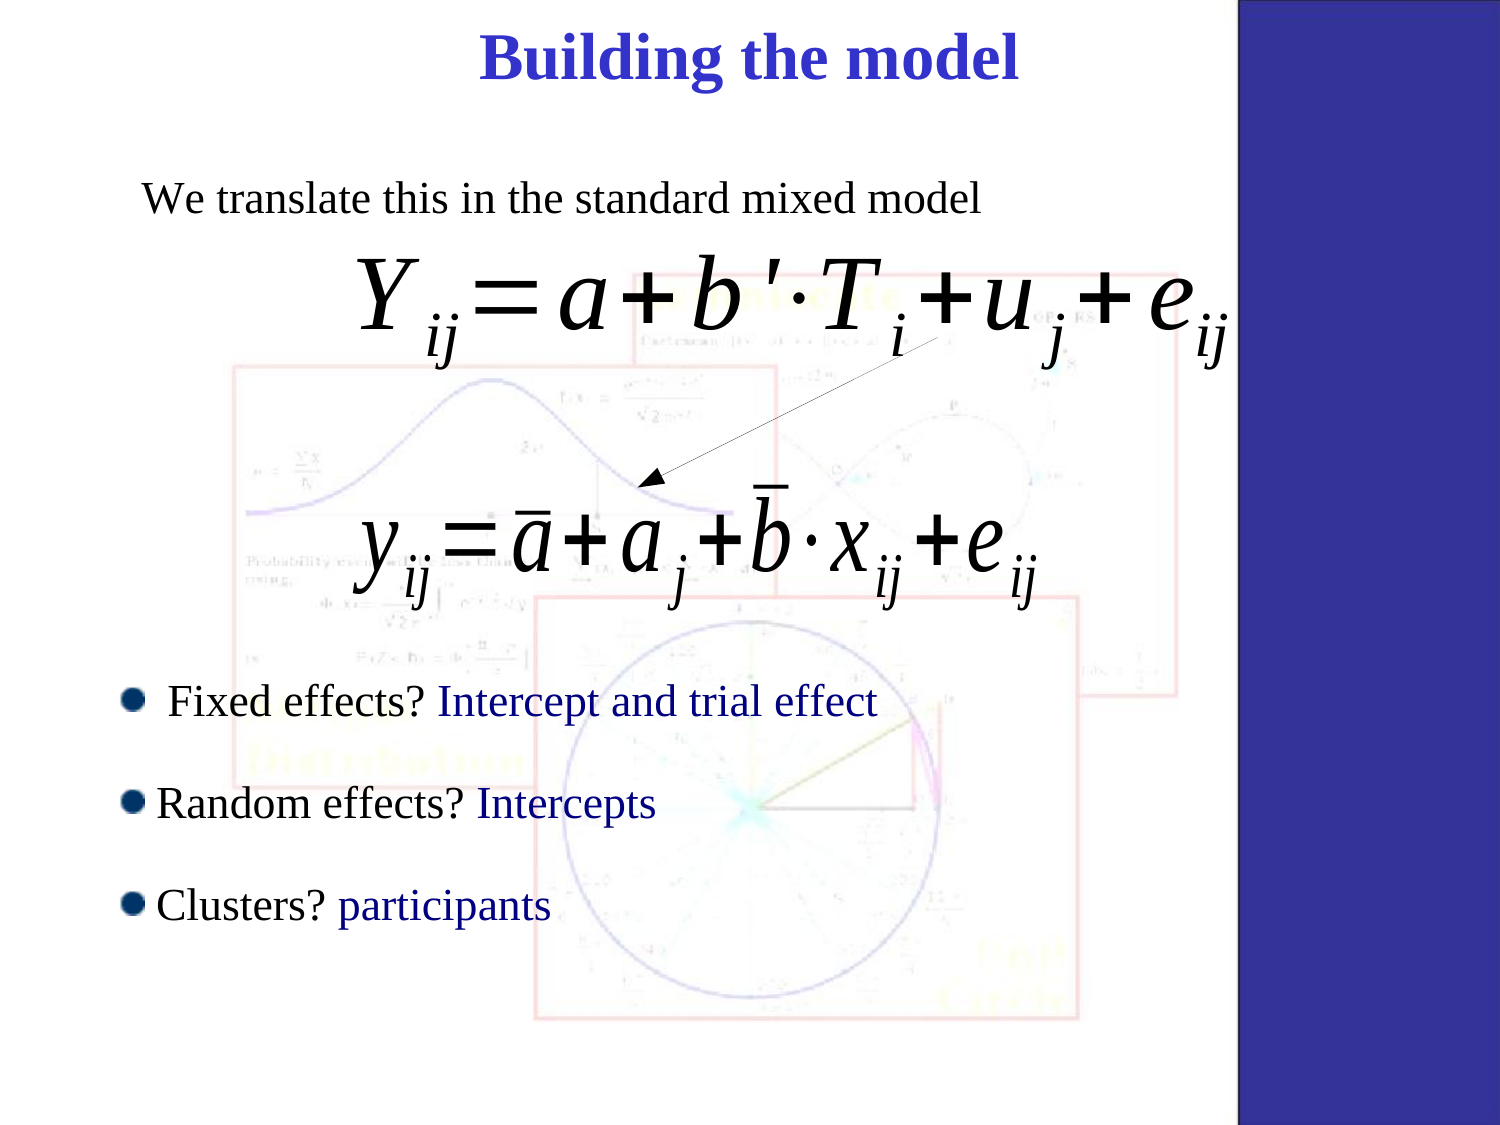

# Building the model
We translate this in the standard mixed model
 Fixed effects? Intercept and trial effect
 Random effects? Intercepts
 Clusters? participants
121